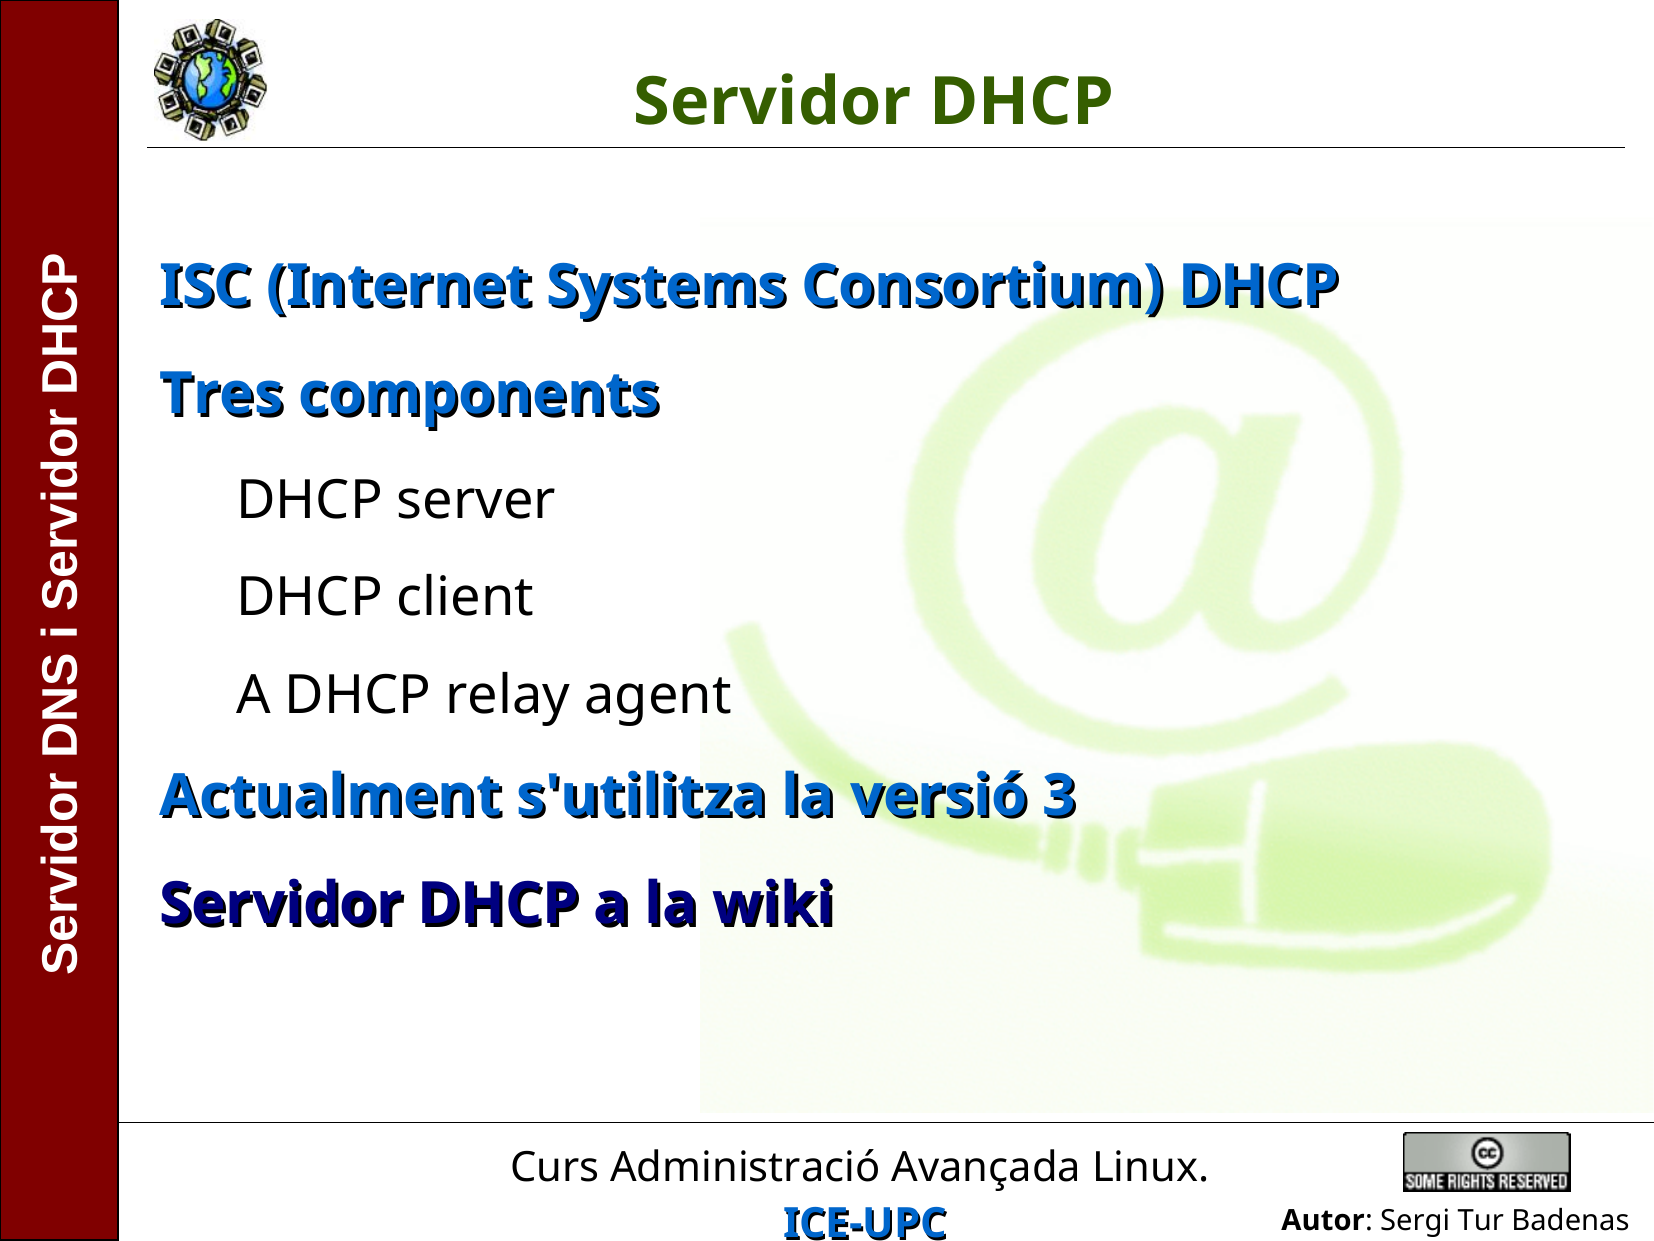

# Servidor DHCP
ISC (Internet Systems Consortium) DHCP
Tres components
DHCP server
DHCP client
A DHCP relay agent
Actualment s'utilitza la versió 3
Servidor DHCP a la wiki